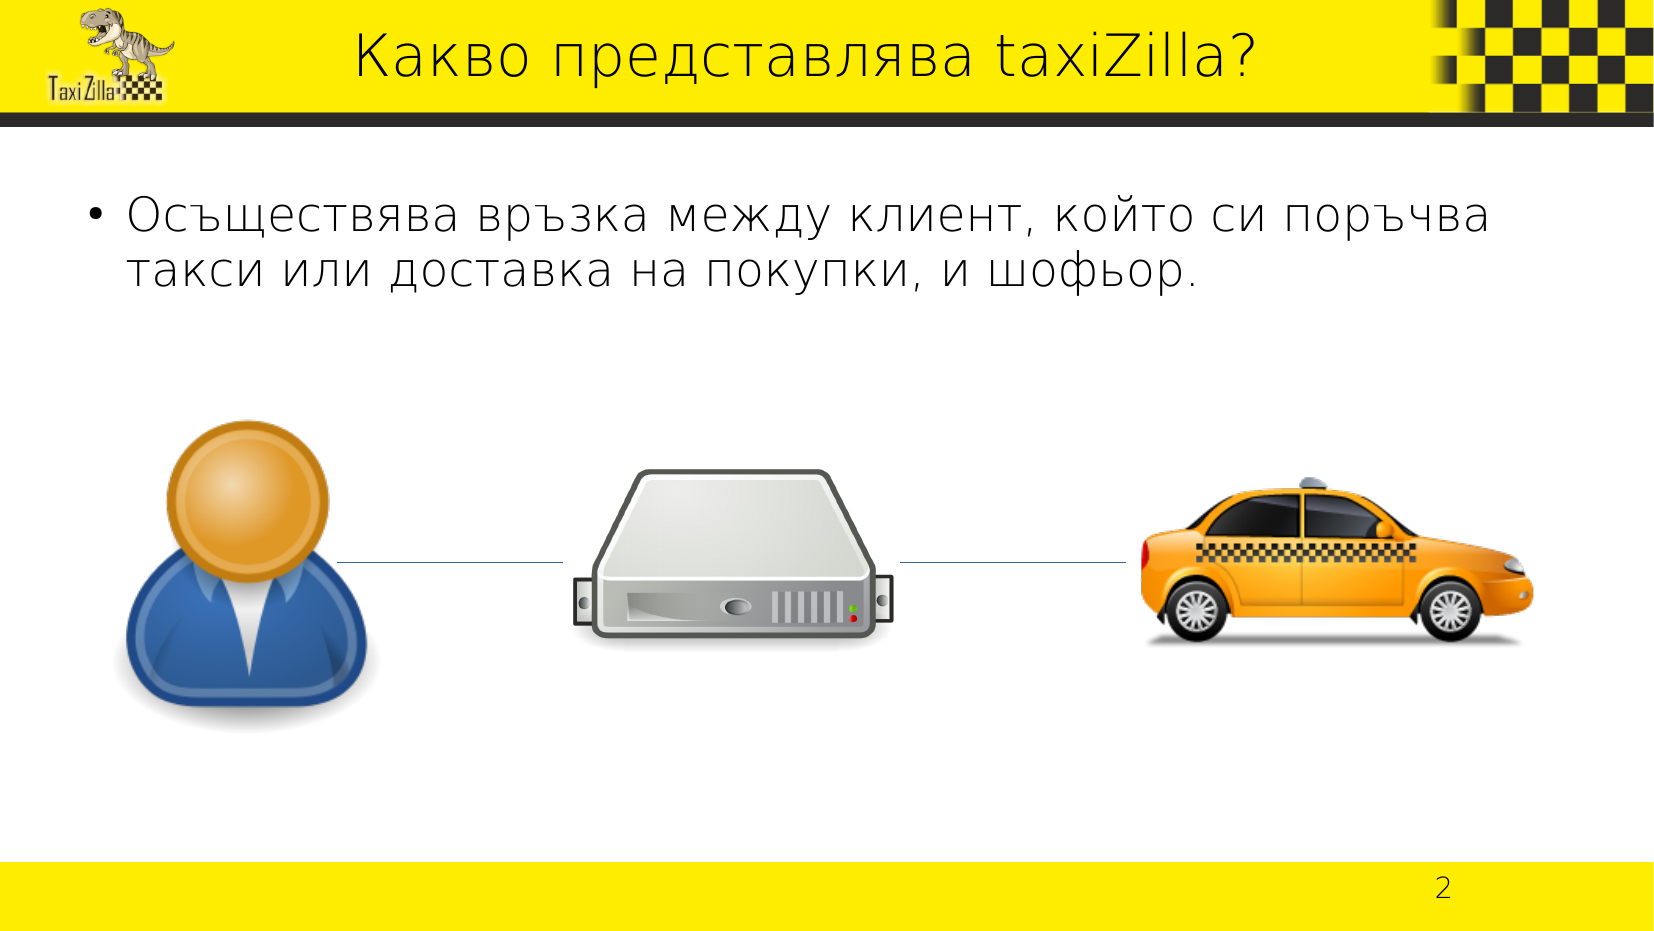

# Какво представлява taxiZilla?
Осъществява връзка между клиент, който си поръчва такси или доставка на покупки, и шофьор.